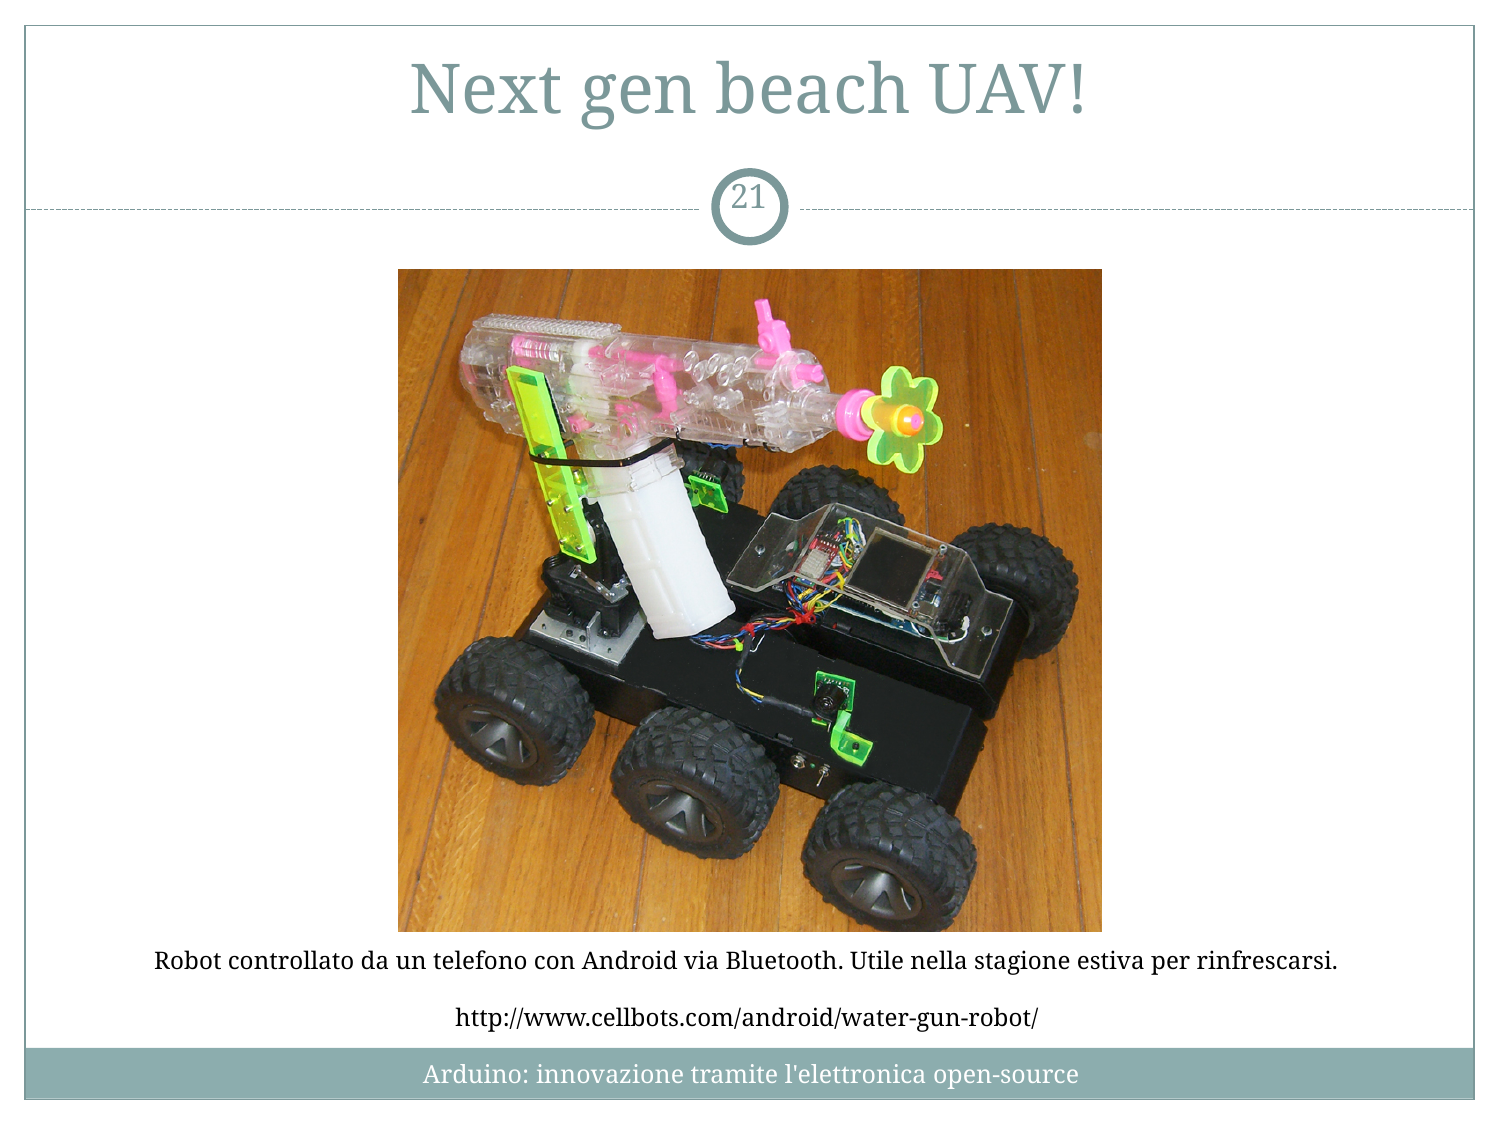

# Next gen beach UAV!
Robot controllato da un telefono con Android via Bluetooth. Utile nella stagione estiva per rinfrescarsi.
http://www.cellbots.com/android/water-gun-robot/
Arduino: innovazione tramite l'elettronica open-source